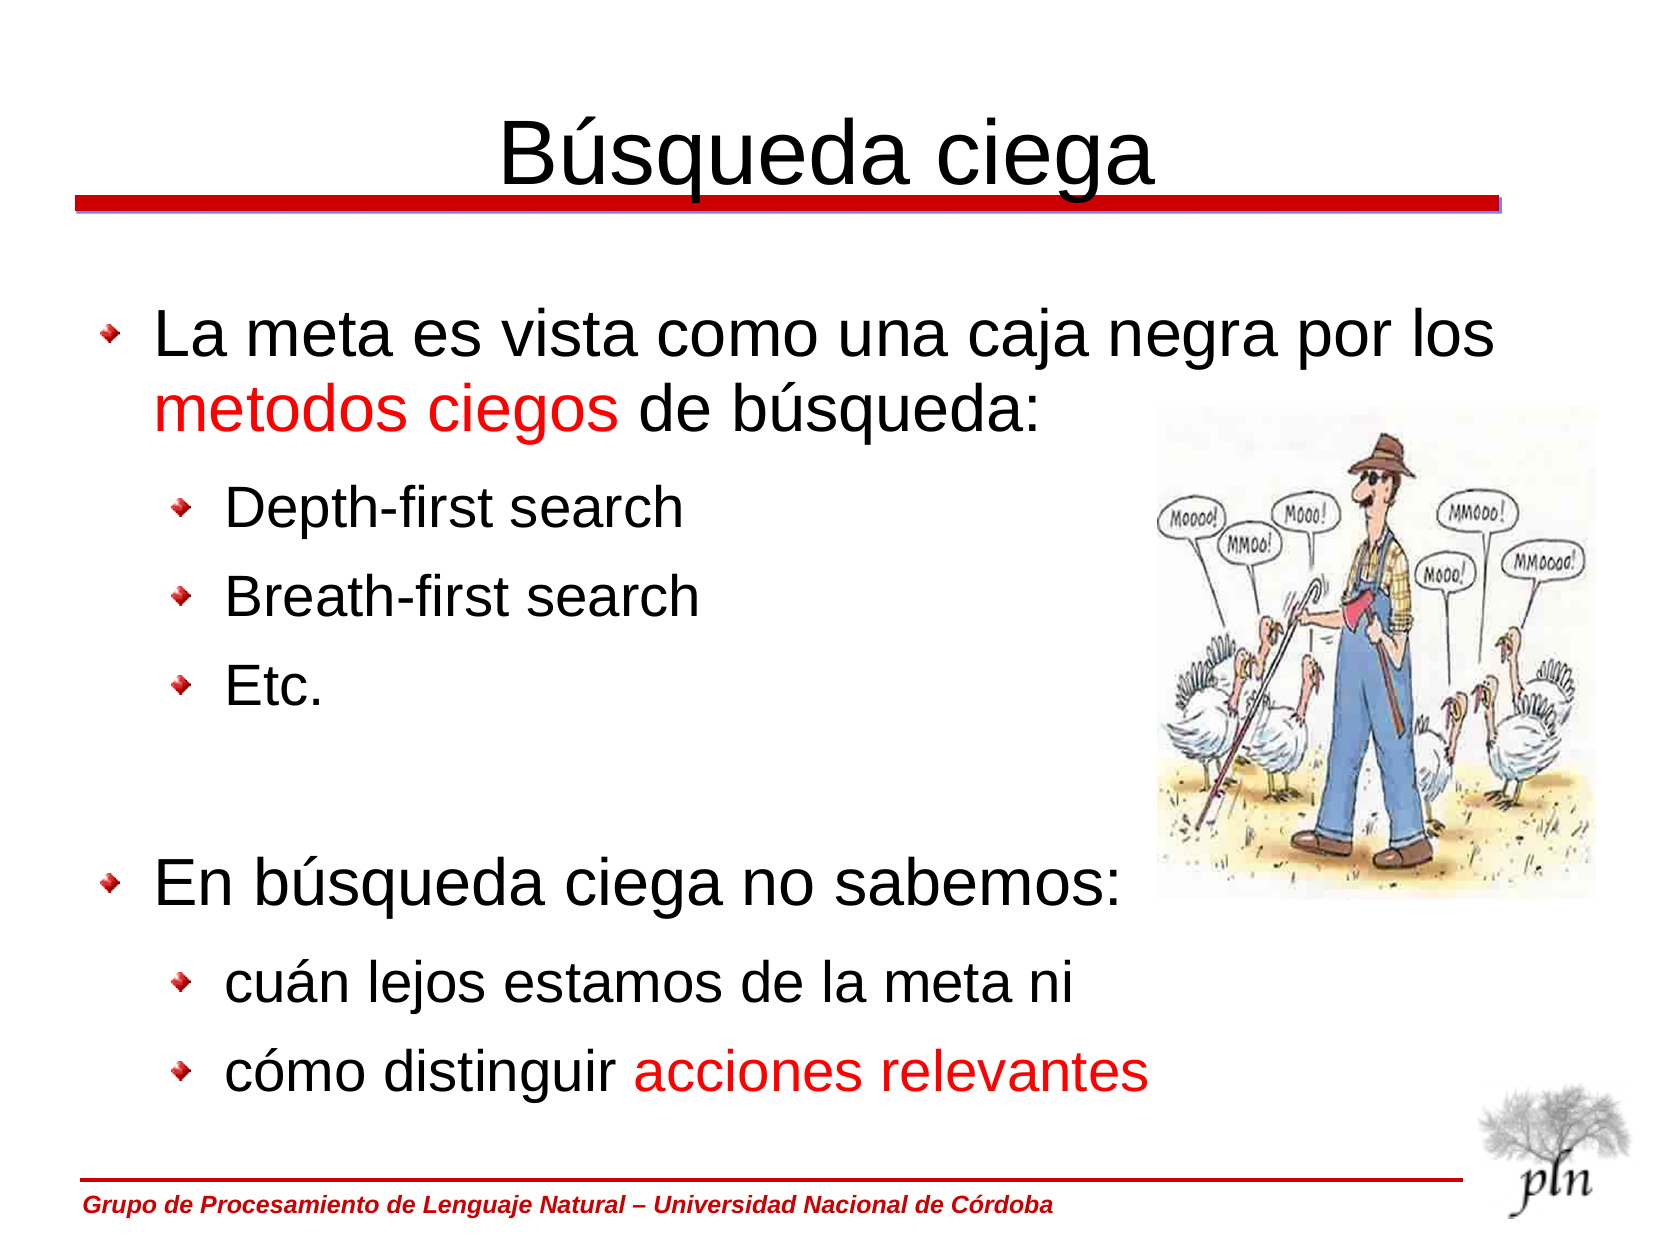

# Búsqueda ciega
La meta es vista como una caja negra por los metodos ciegos de búsqueda:
Depth-first search
Breath-first search
Etc.
En búsqueda ciega no sabemos:
cuán lejos estamos de la meta ni
cómo distinguir acciones relevantes